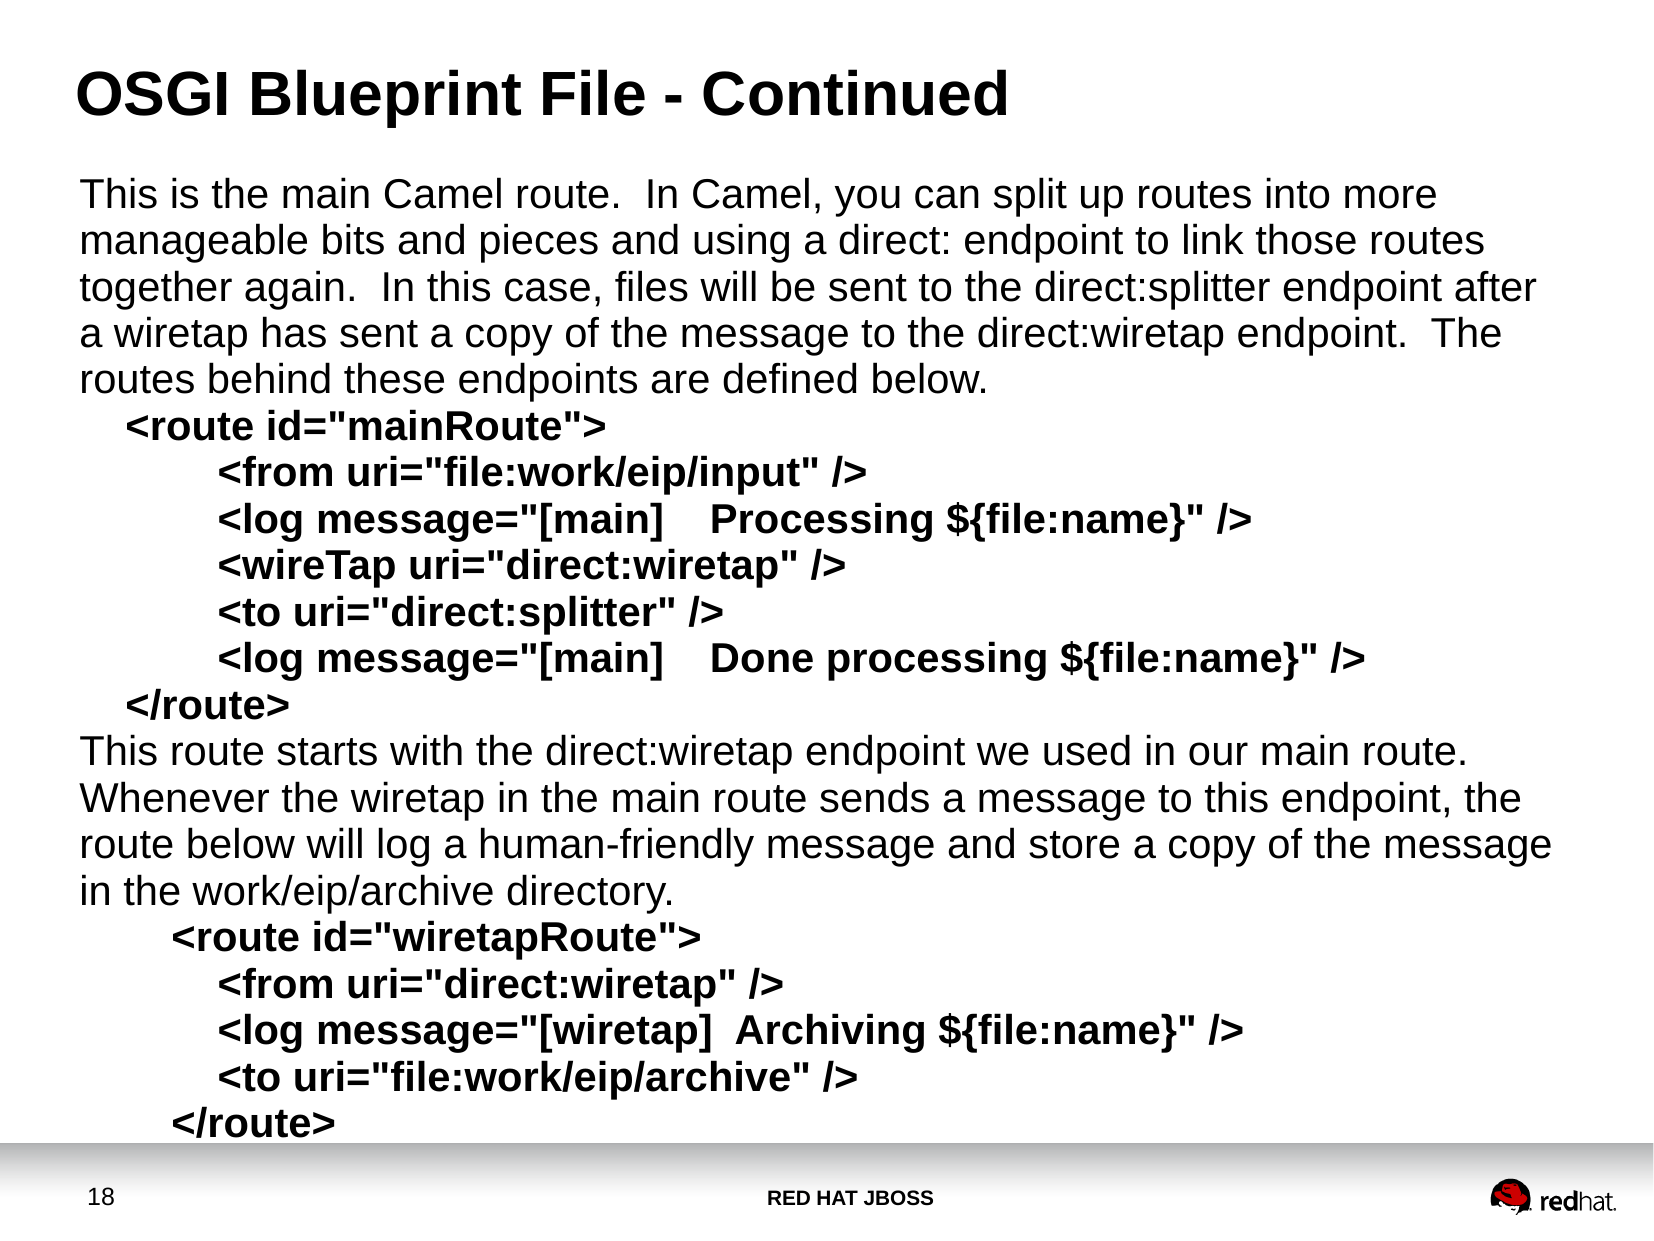

# OSGI Blueprint File - Continued
This is the main Camel route. In Camel, you can split up routes into more manageable bits and pieces and using a direct: endpoint to link those routes together again. In this case, files will be sent to the direct:splitter endpoint after a wiretap has sent a copy of the message to the direct:wiretap endpoint. The routes behind these endpoints are defined below.
 <route id="mainRoute">
 <from uri="file:work/eip/input" />
 <log message="[main] Processing ${file:name}" />
 <wireTap uri="direct:wiretap" />
 <to uri="direct:splitter" />
 <log message="[main] Done processing ${file:name}" />
 </route>
This route starts with the direct:wiretap endpoint we used in our main route. Whenever the wiretap in the main route sends a message to this endpoint, the route below will log a human-friendly message and store a copy of the message in the work/eip/archive directory.
 <route id="wiretapRoute">
 <from uri="direct:wiretap" />
 <log message="[wiretap] Archiving ${file:name}" />
 <to uri="file:work/eip/archive" />
 </route>